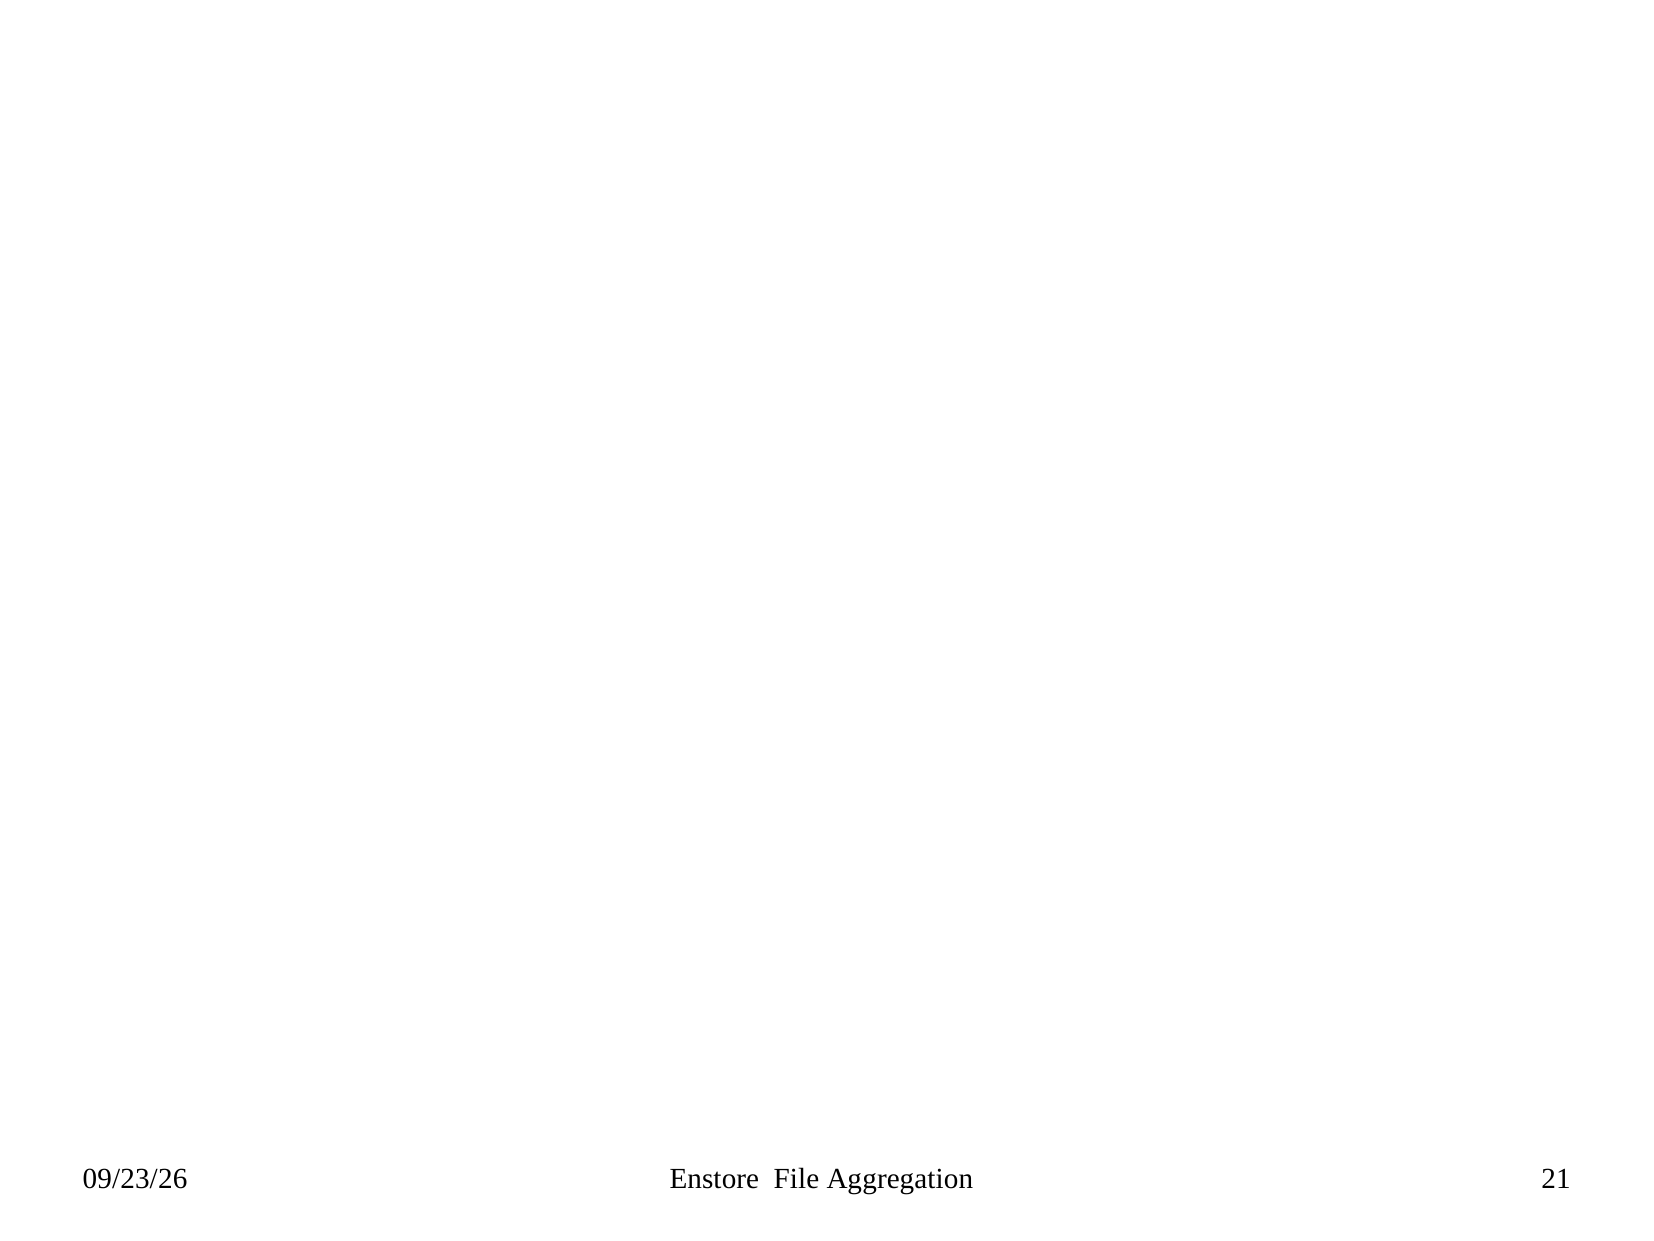

# Enstore commands for new servers (cont.)
Dispatcher get-queue command:
[enstore@dmsen02 test_dir]$ enstore disp --get-q
{'cache_missed': {},
 'cache_purge': {},
 'cache_written': {},
 'migrartion_pool': {}}
Enstore File Aggregation
21